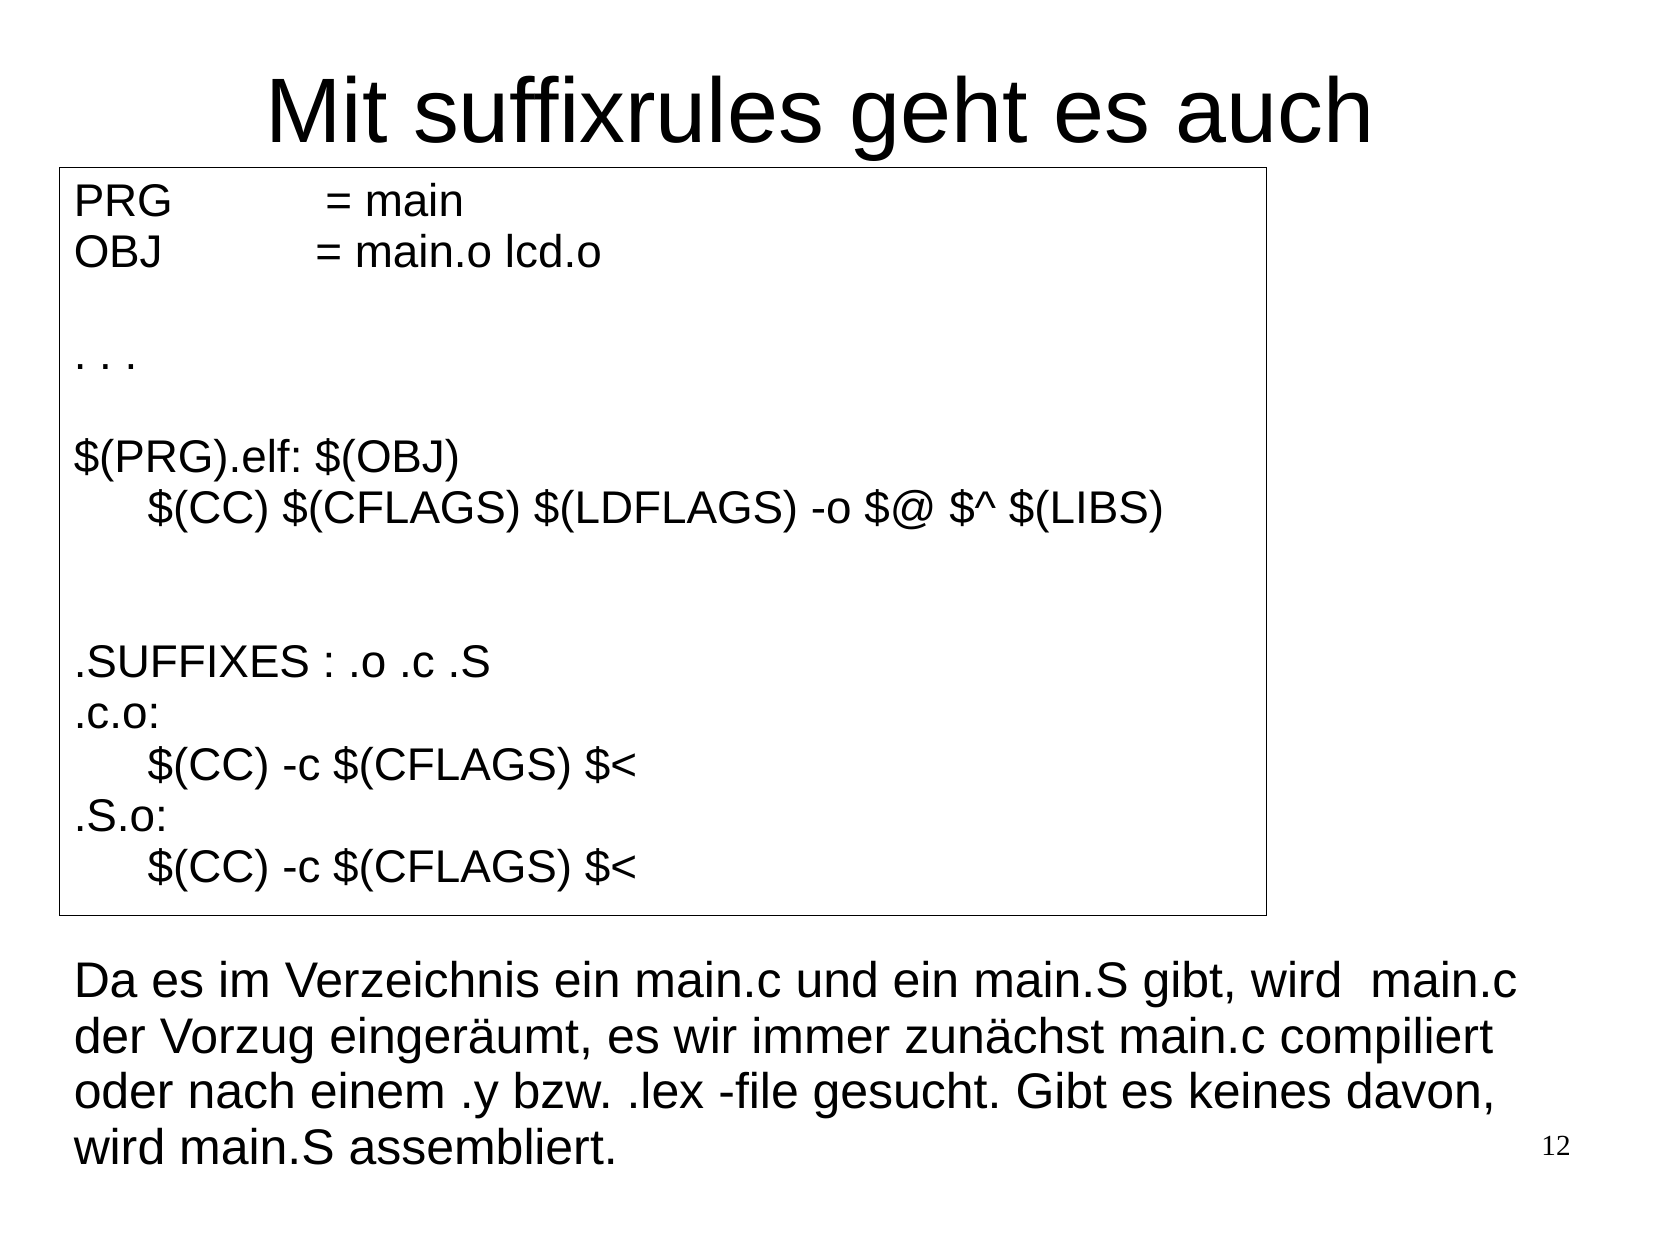

# Mit suffixrules geht es auch
PRG = main
OBJ = main.o lcd.o
. . .
$(PRG).elf: $(OBJ)
	$(CC) $(CFLAGS) $(LDFLAGS) -o $@ $^ $(LIBS)
.SUFFIXES : .o .c .S
.c.o:
	$(CC) -c $(CFLAGS) $<
.S.o:
	$(CC) -c $(CFLAGS) $<
Da es im Verzeichnis ein main.c und ein main.S gibt, wird main.c der Vorzug eingeräumt, es wir immer zunächst main.c compiliert oder nach einem .y bzw. .lex -file gesucht. Gibt es keines davon, wird main.S assembliert.
12